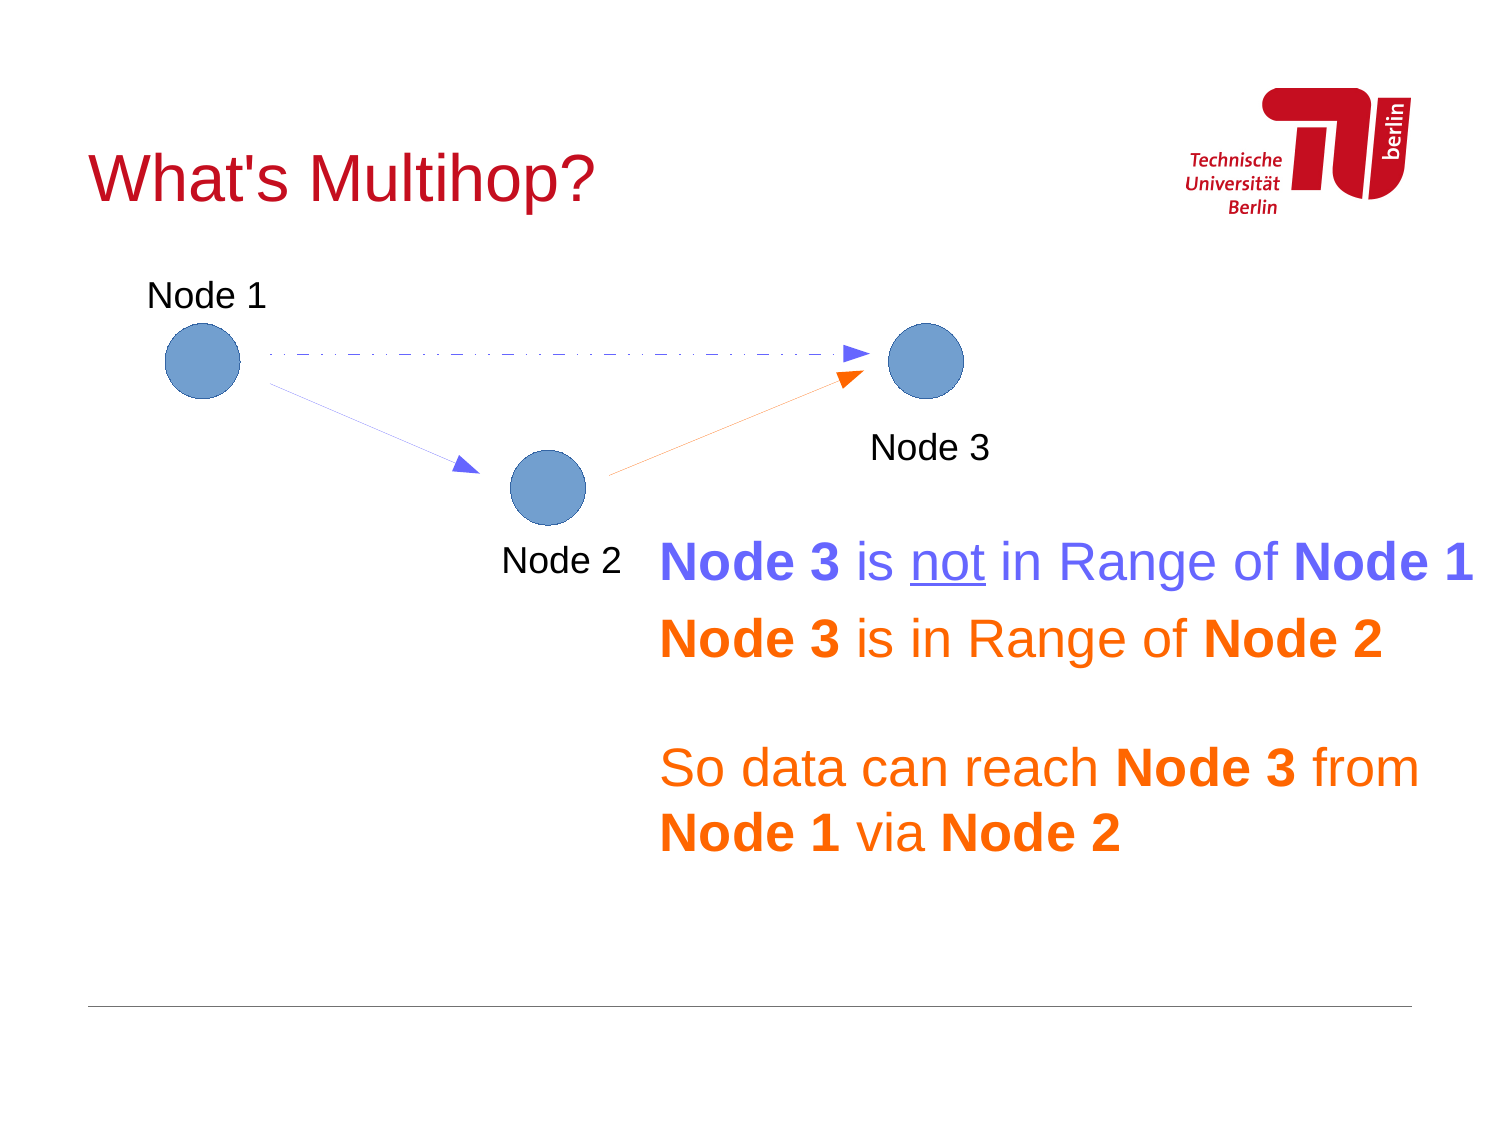

# What's Multihop?
Node 1
Node 3
Node 3 is not in Range of Node 1
Node 2
Node 3 is in Range of Node 2
So data can reach Node 3 from
Node 1 via Node 2